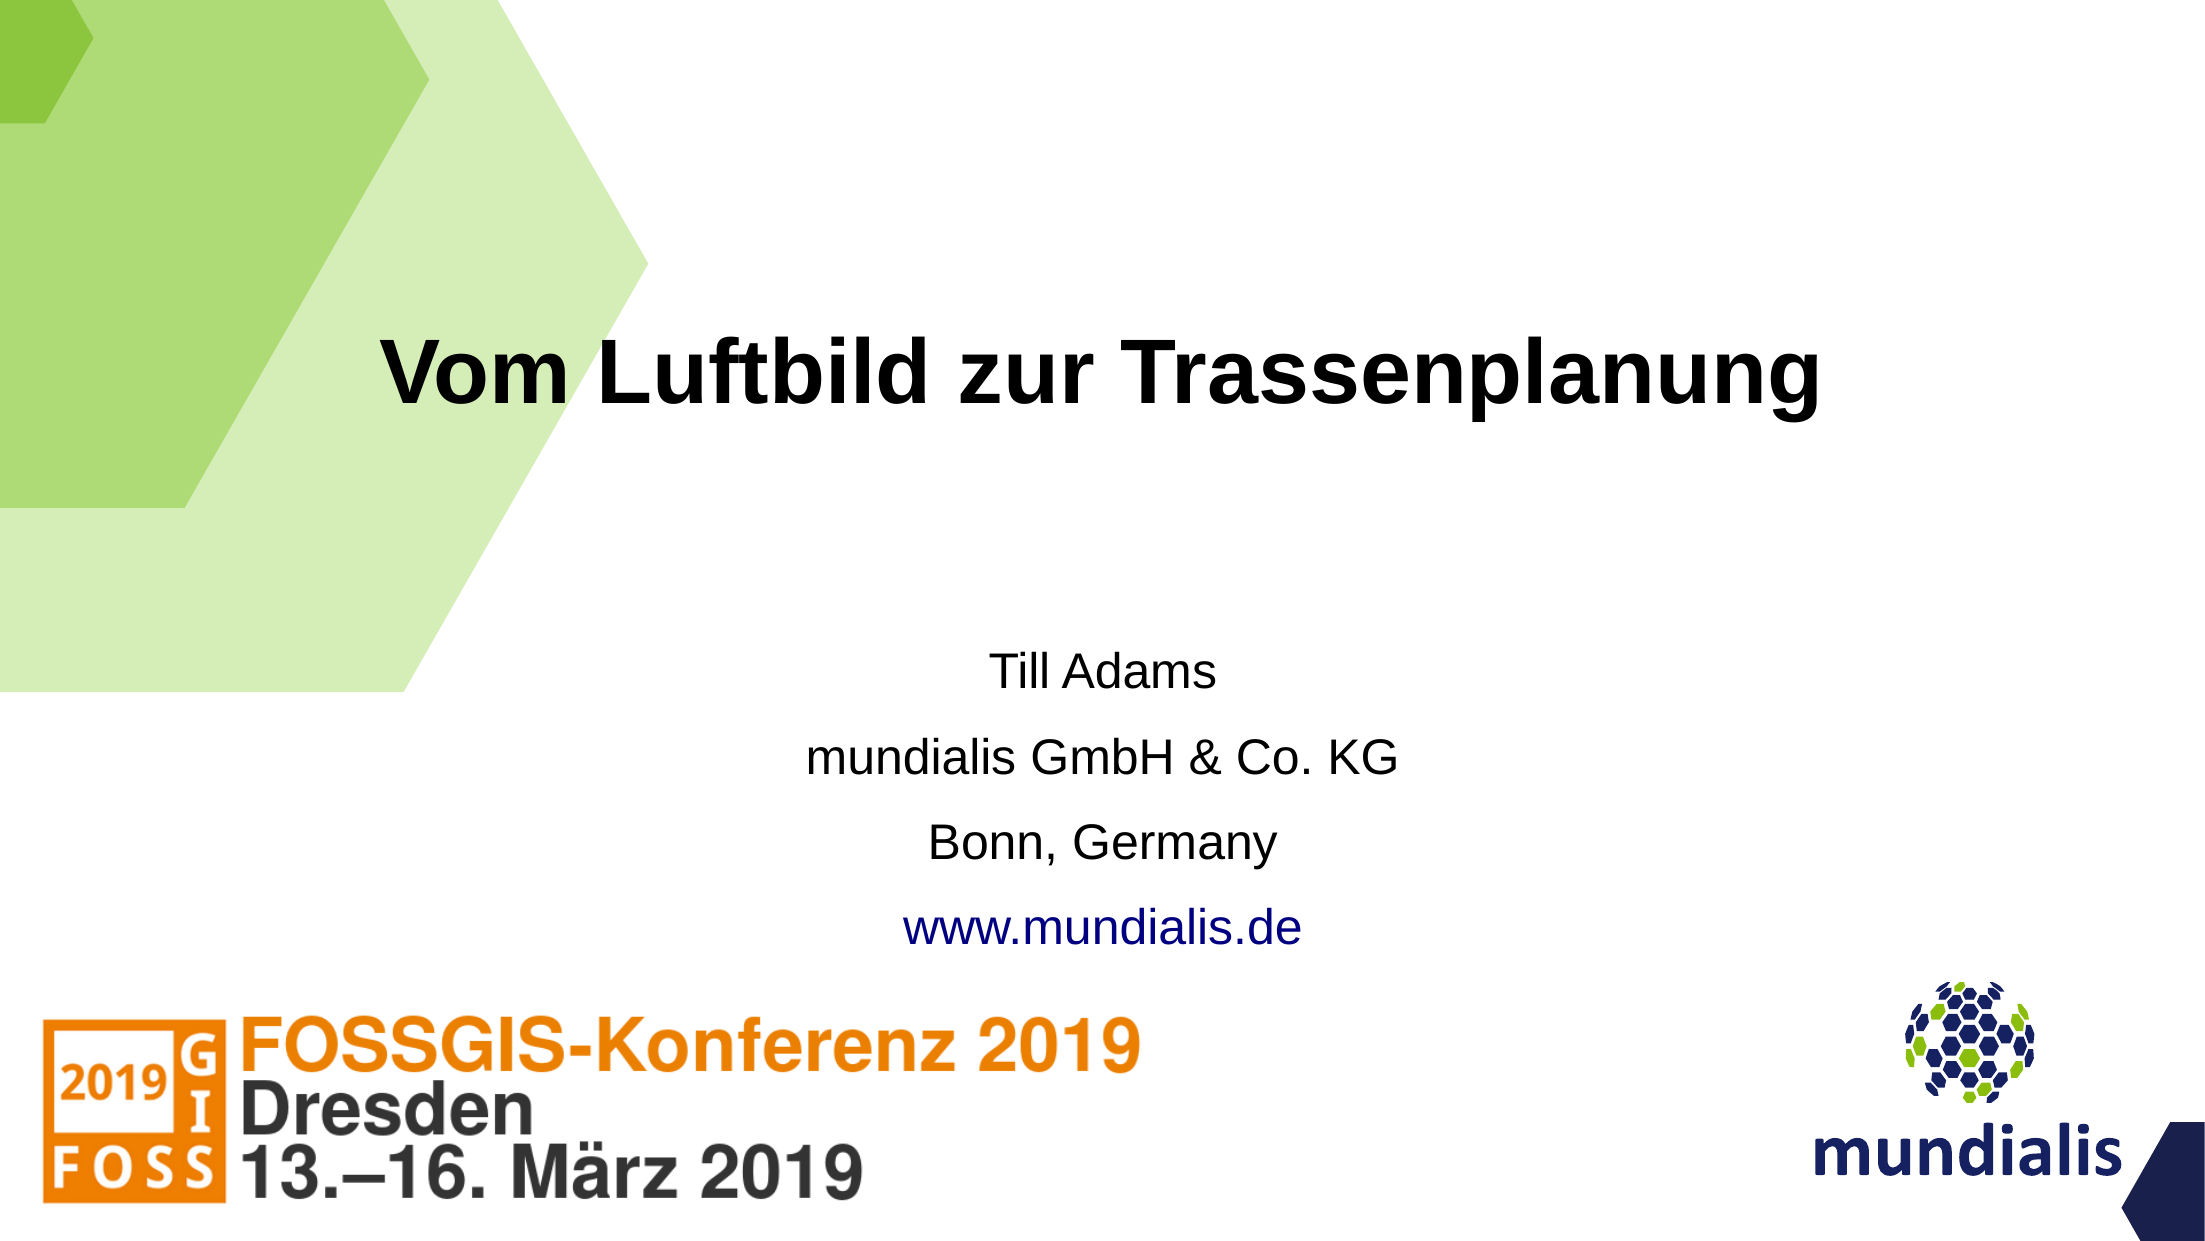

# Vom Luftbild zur Trassenplanung
Till Adams
mundialis GmbH & Co. KG
Bonn, Germany
www.mundialis.de
FOSSGIS 2019, Dresden